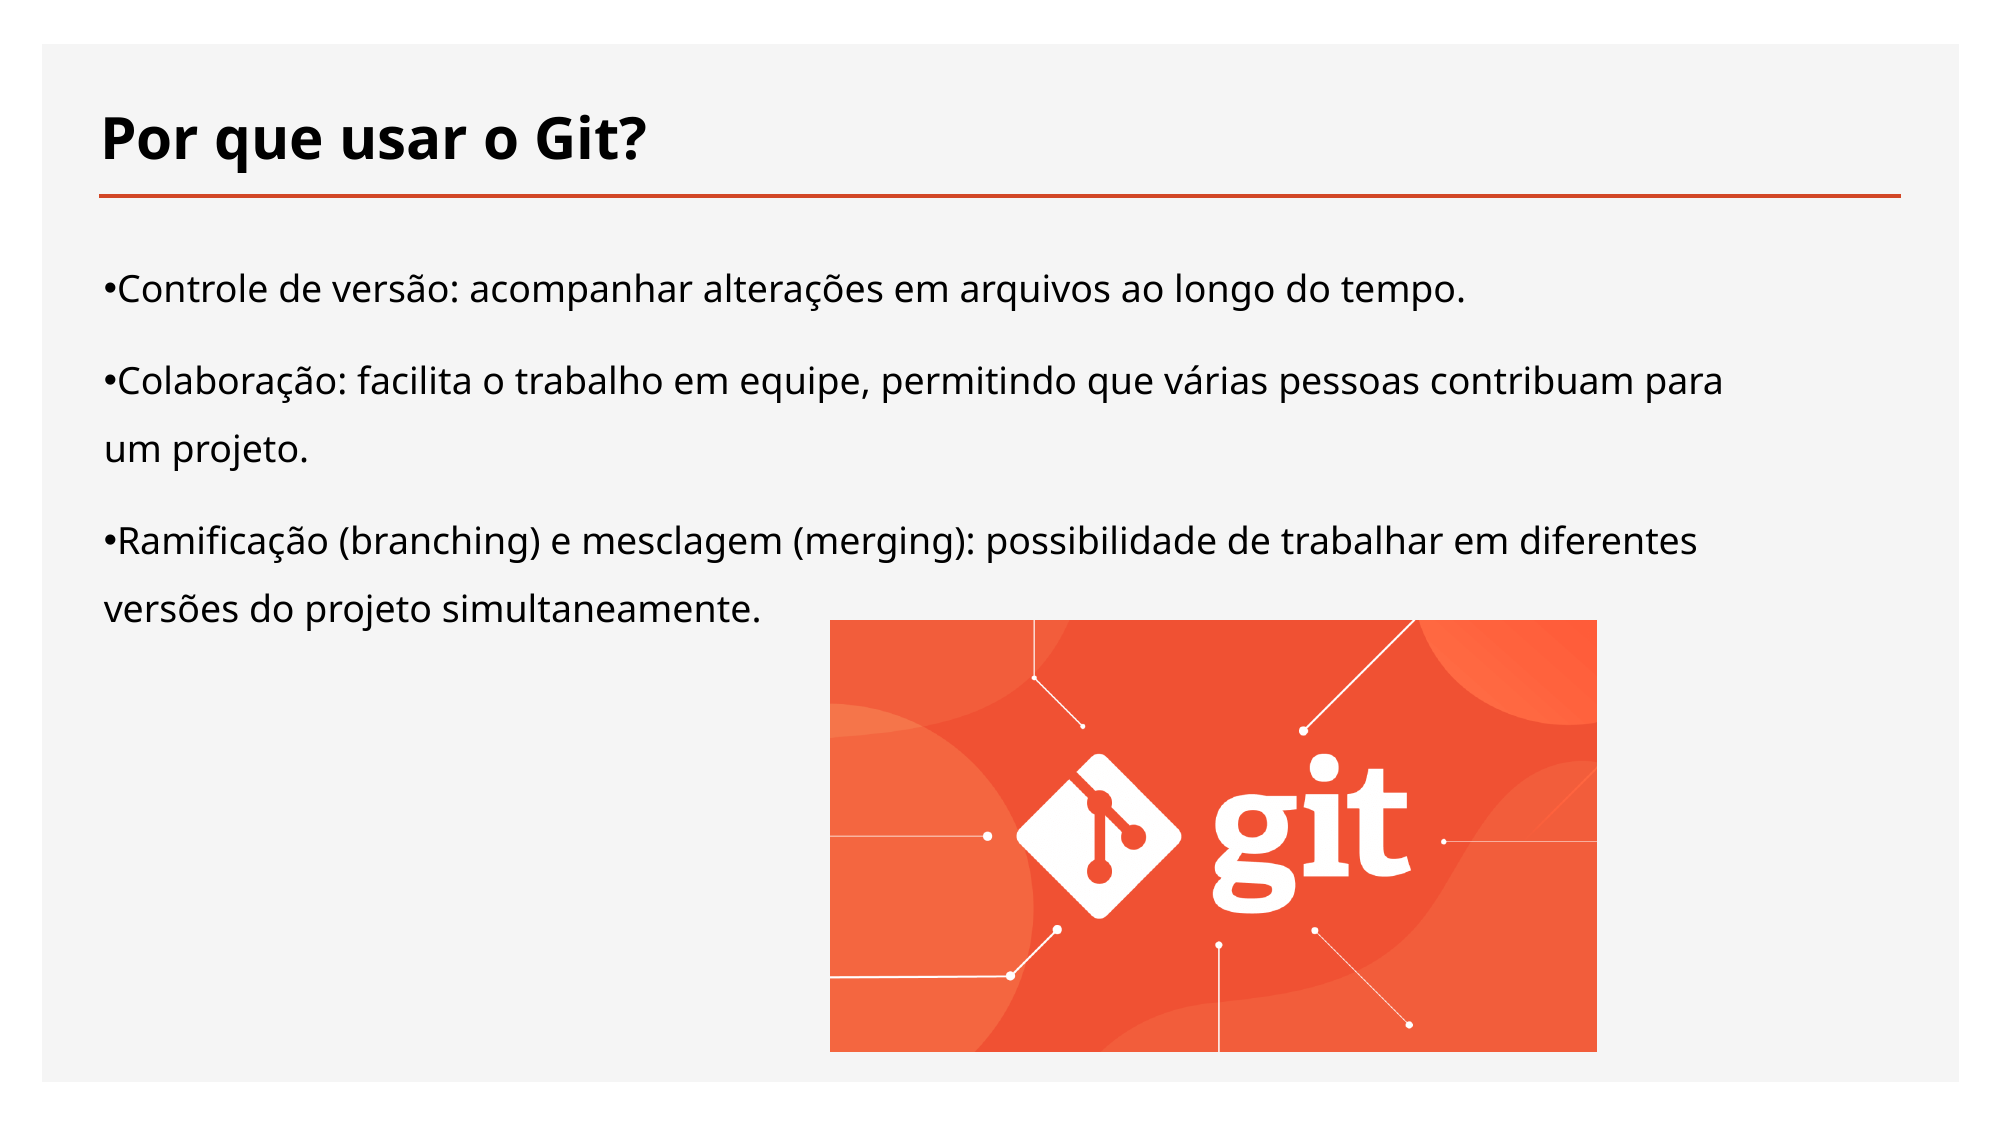

# Por que usar o Git?
Controle de versão: acompanhar alterações em arquivos ao longo do tempo.
Colaboração: facilita o trabalho em equipe, permitindo que várias pessoas contribuam para um projeto.
Ramificação (branching) e mesclagem (merging): possibilidade de trabalhar em diferentes versões do projeto simultaneamente.